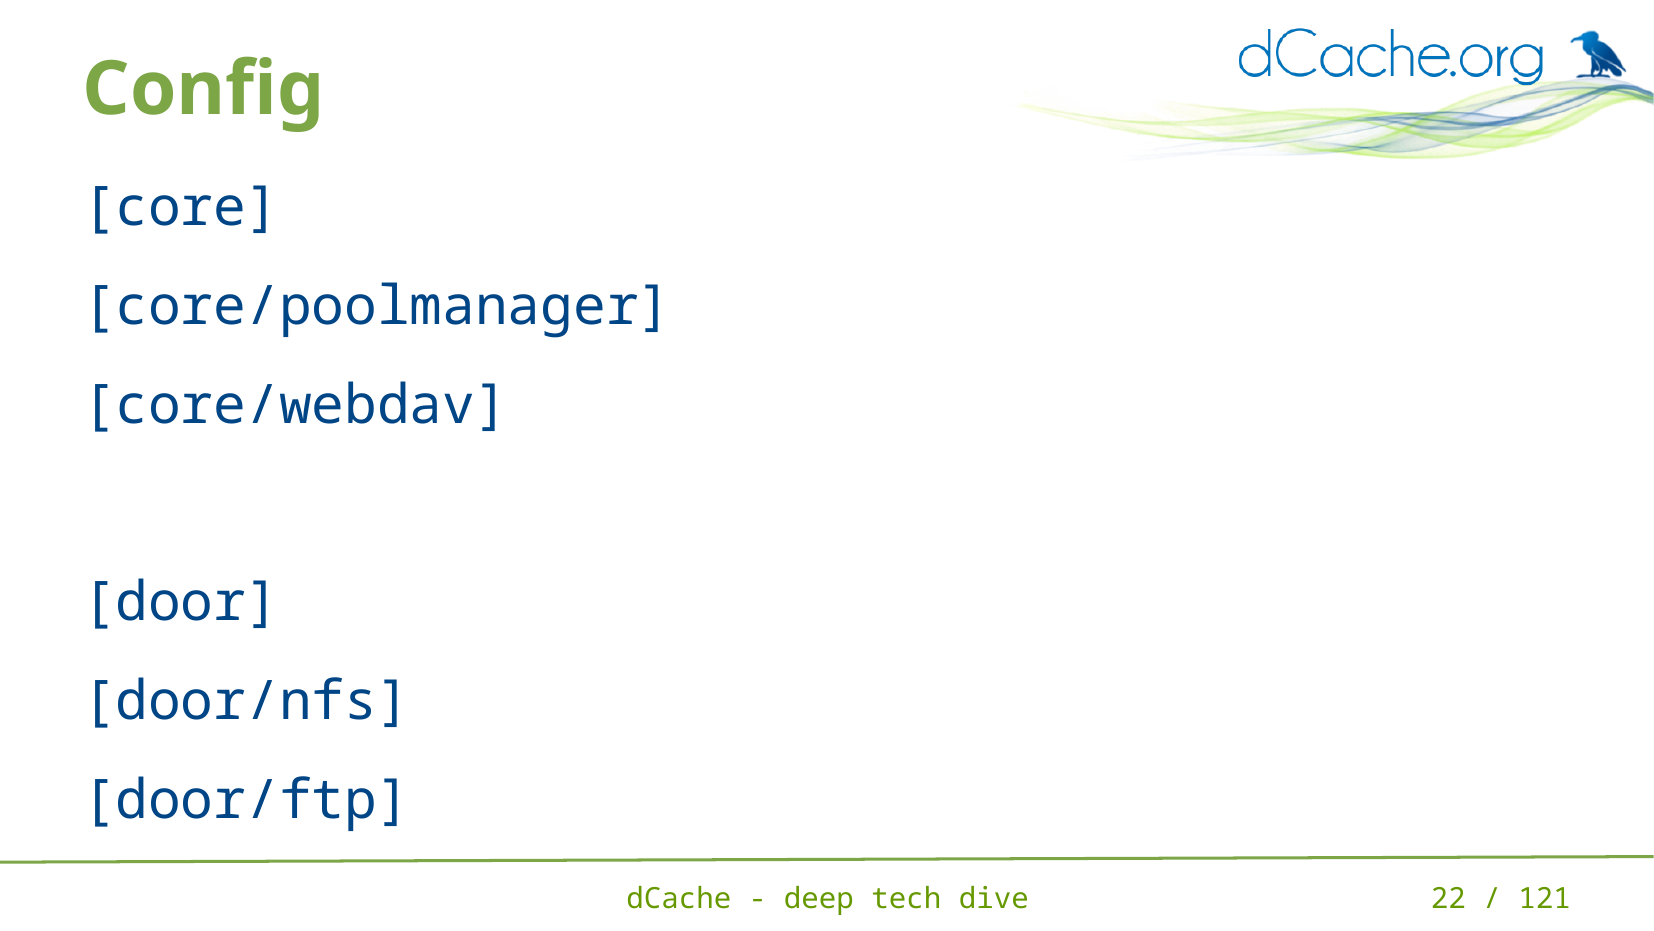

# Config
[core]
[core/poolmanager]
[core/webdav]
[door]
[door/nfs]
[door/ftp]
dCache - deep tech dive
22